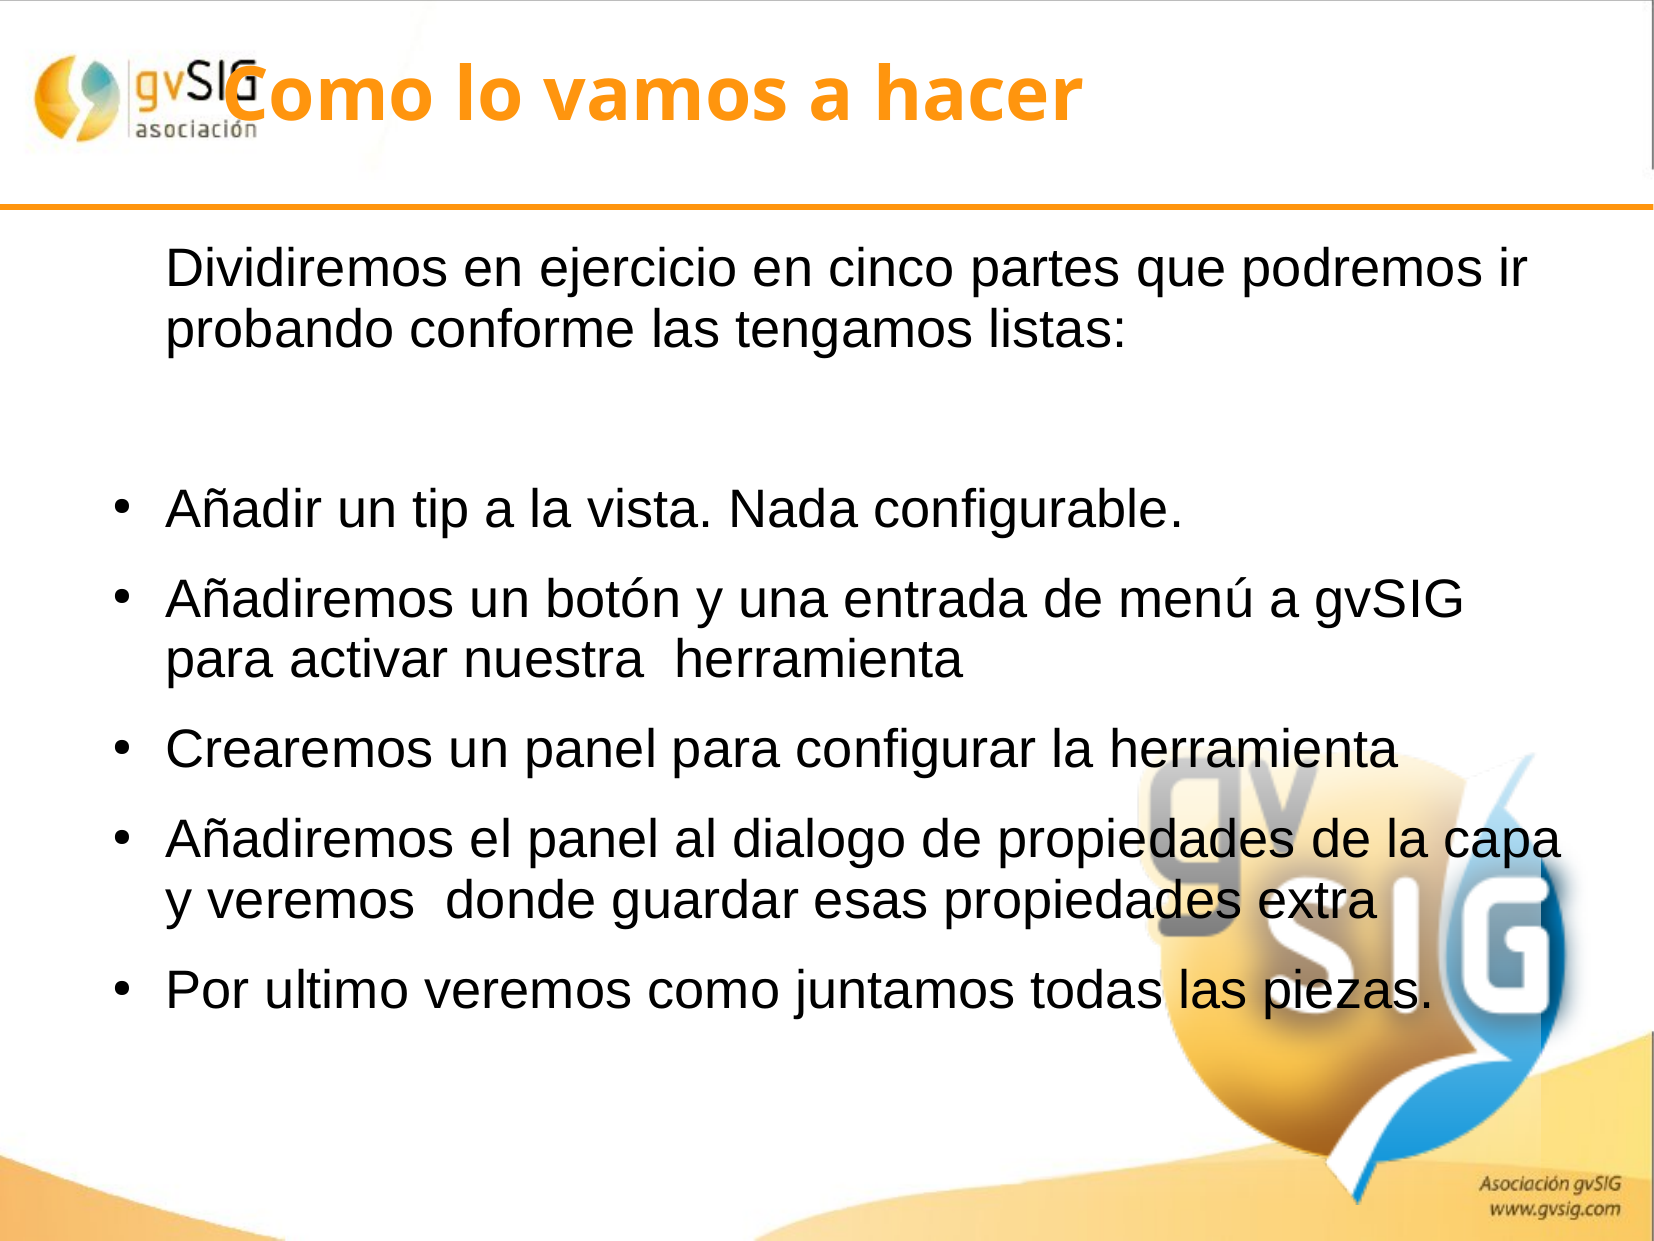

# Como lo vamos a hacer
Dividiremos en ejercicio en cinco partes que podremos ir probando conforme las tengamos listas:
Añadir un tip a la vista. Nada configurable.
Añadiremos un botón y una entrada de menú a gvSIG para activar nuestra herramienta
Crearemos un panel para configurar la herramienta
Añadiremos el panel al dialogo de propiedades de la capa y veremos donde guardar esas propiedades extra
Por ultimo veremos como juntamos todas las piezas.